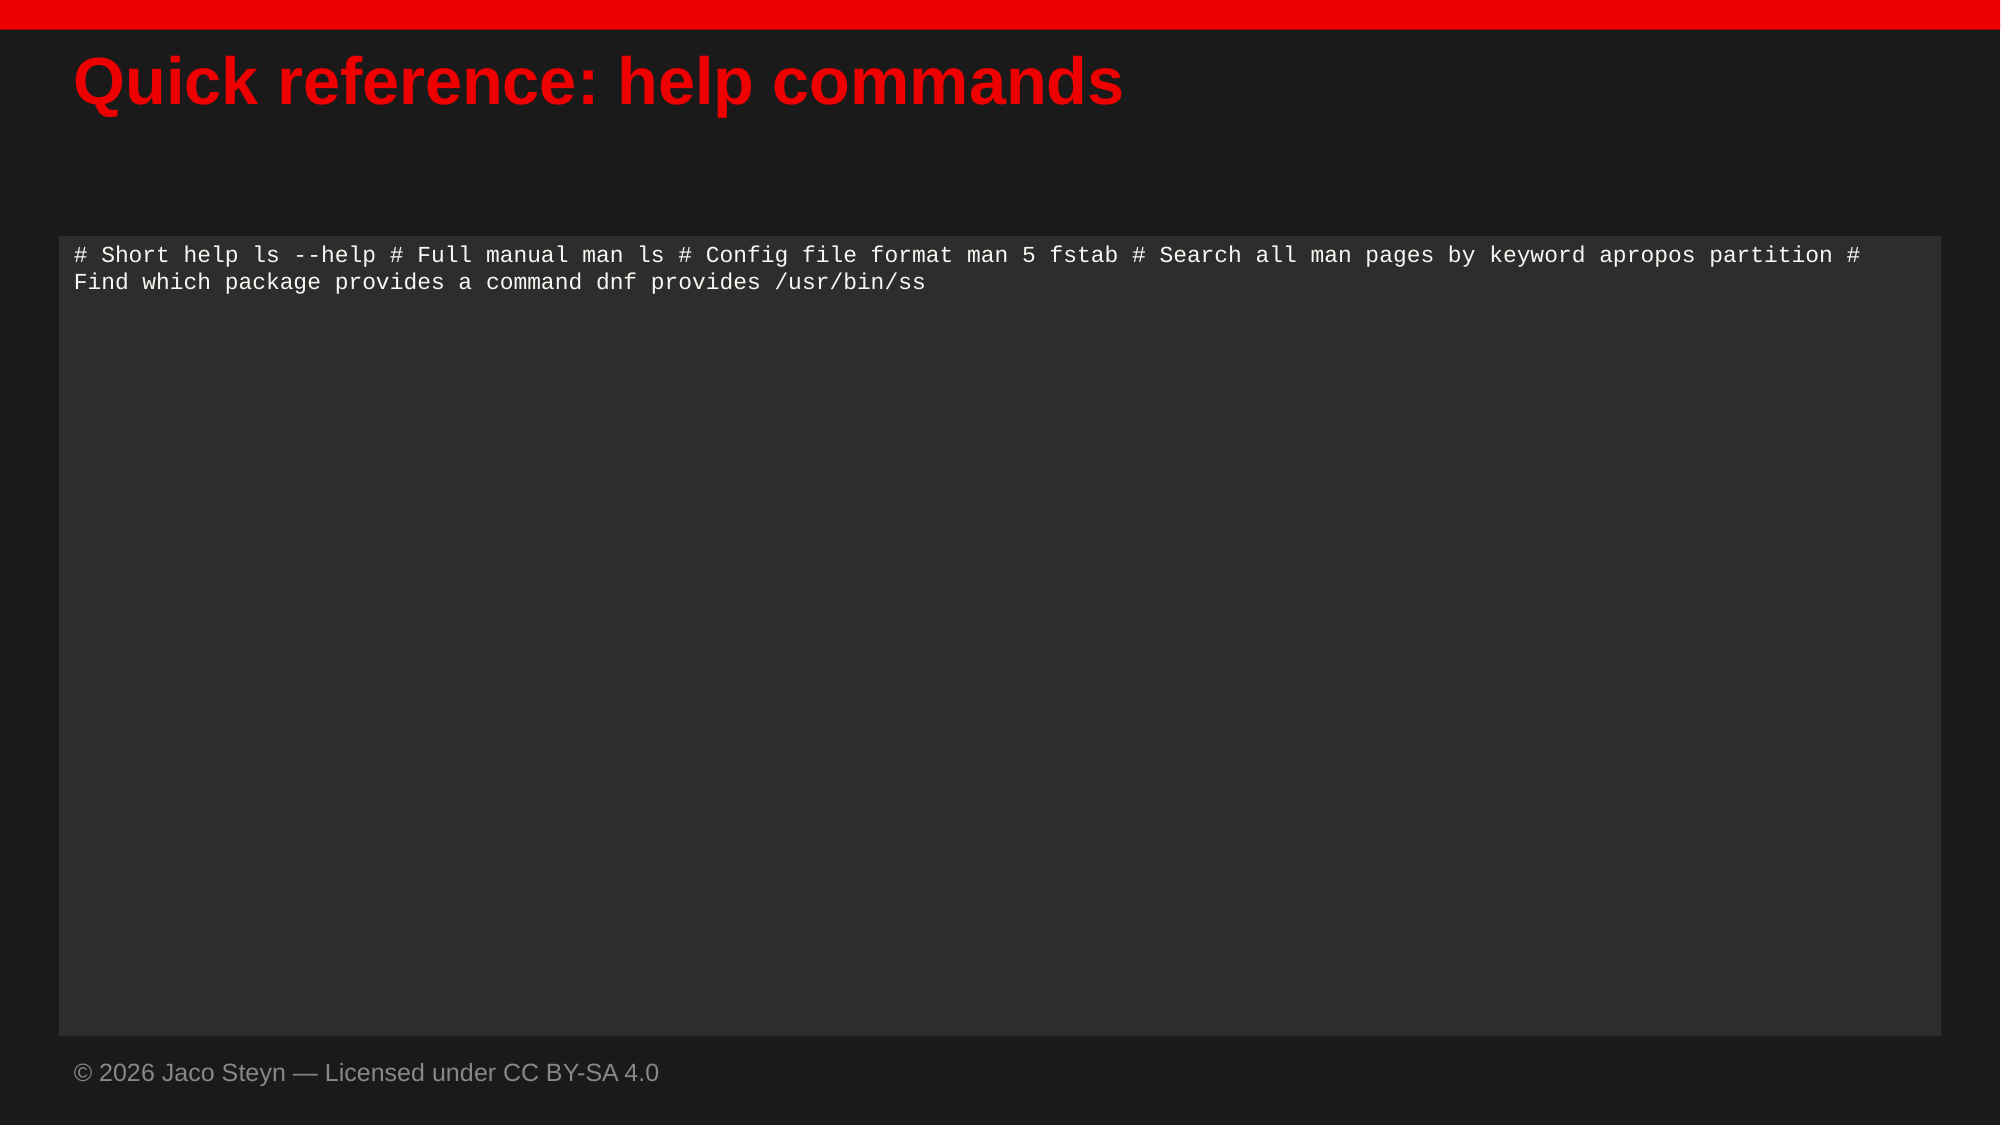

Quick reference: help commands
# Short help ls --help # Full manual man ls # Config file format man 5 fstab # Search all man pages by keyword apropos partition # Find which package provides a command dnf provides /usr/bin/ss
© 2026 Jaco Steyn — Licensed under CC BY-SA 4.0